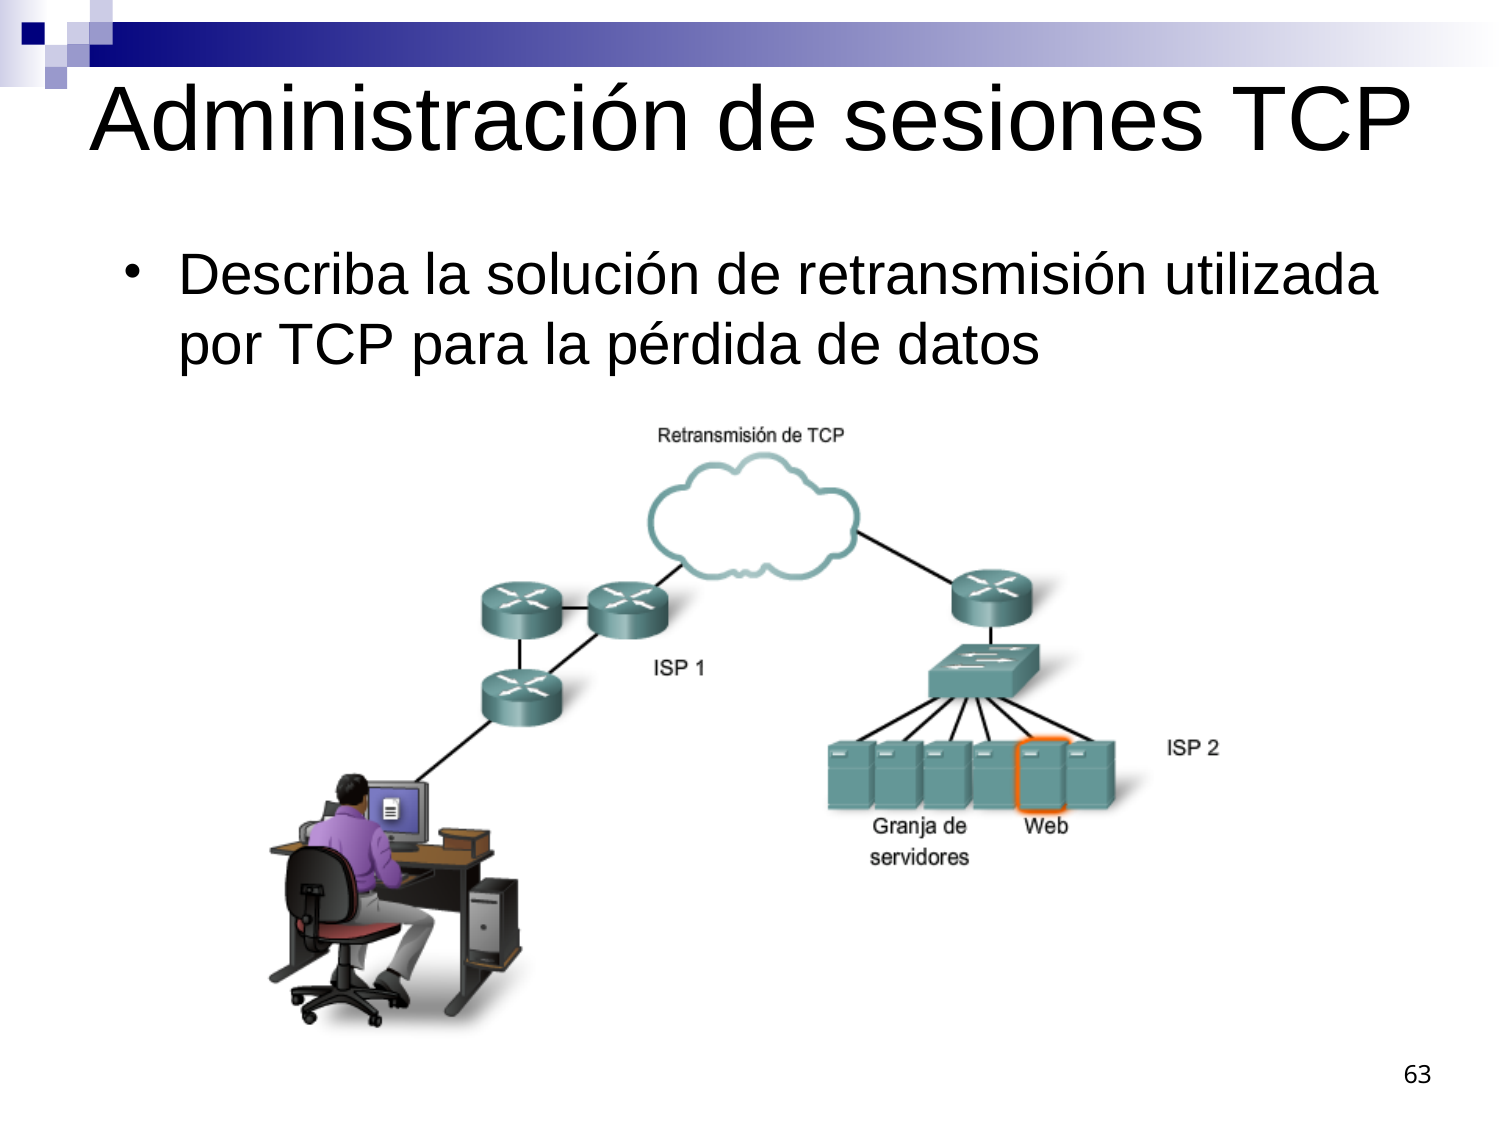

Administración de sesiones TCP
Describa la solución de retransmisión utilizada por TCP para la pérdida de datos